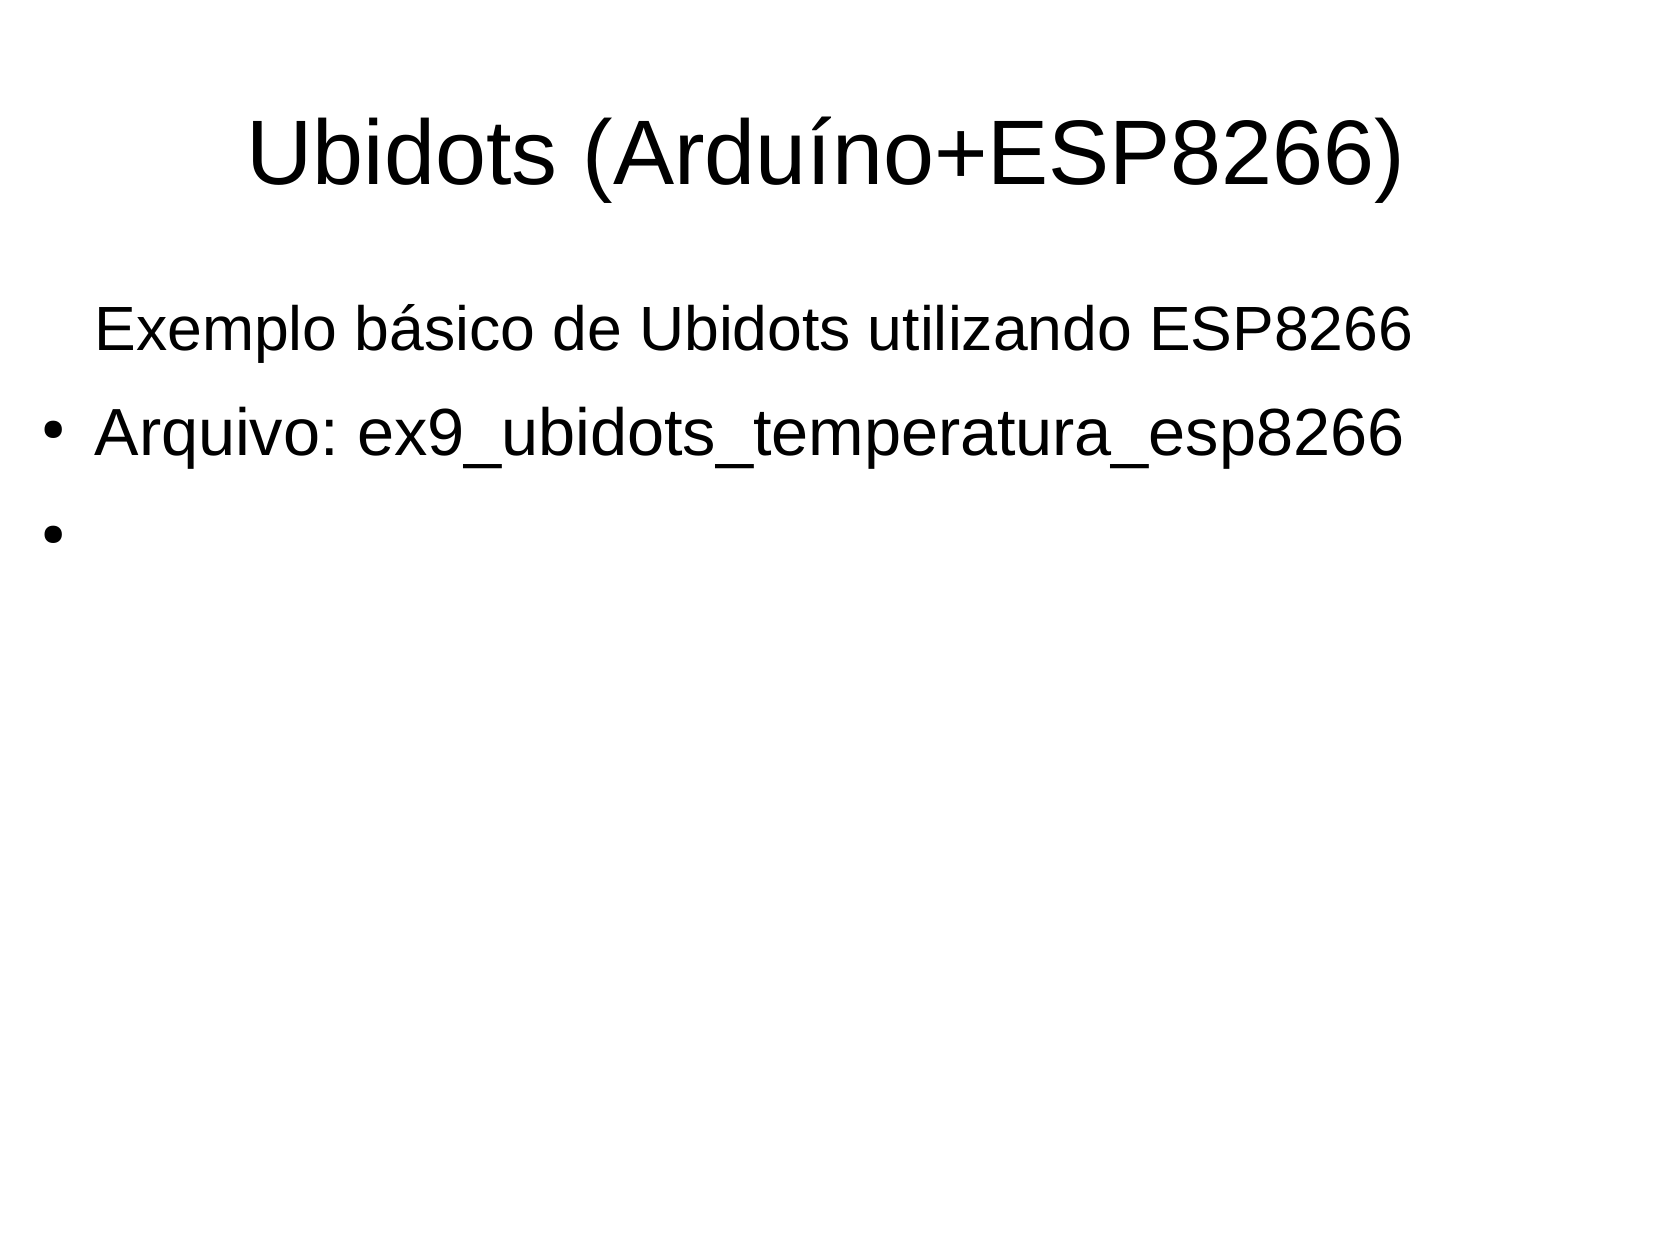

# Ubidots (Arduíno+ESP8266)
Exemplo básico de Ubidots utilizando ESP8266
Arquivo: ex9_ubidots_temperatura_esp8266